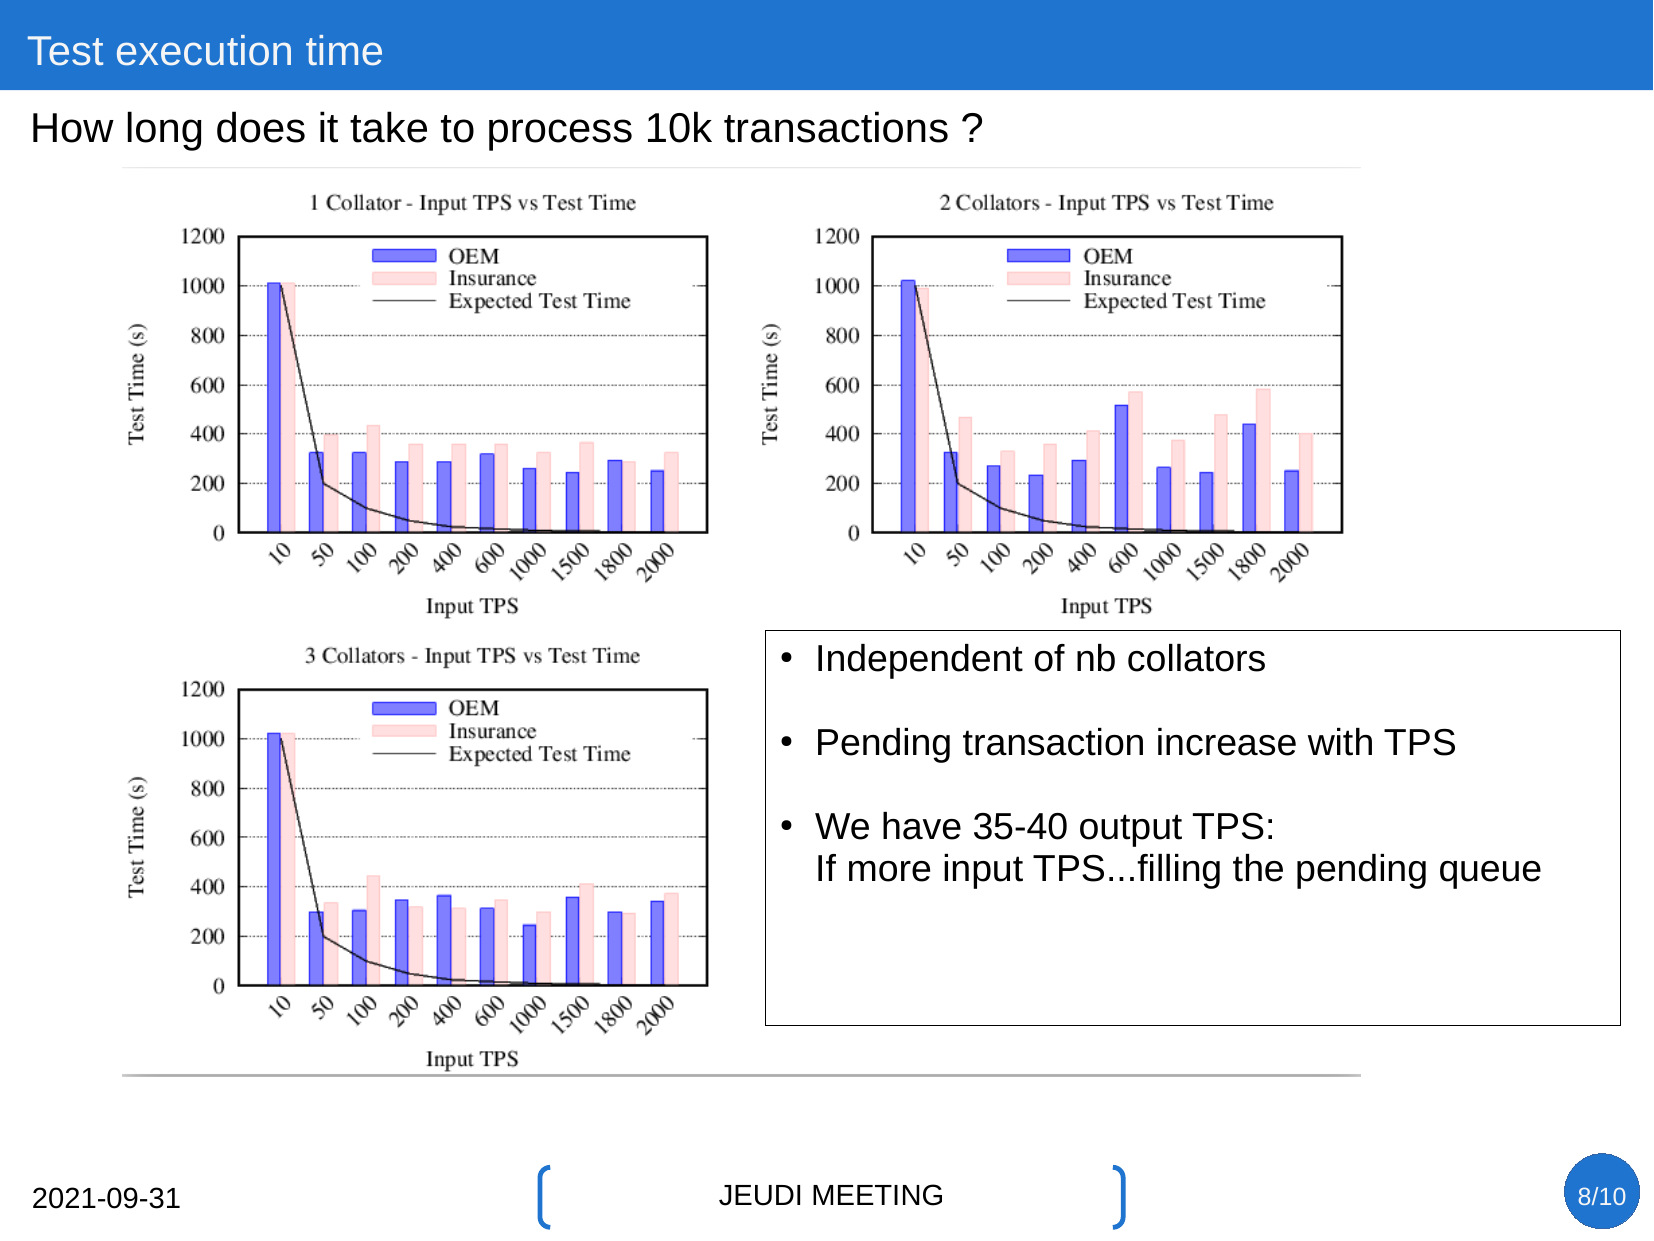

# Test execution time
How long does it take to process 10k transactions ?
Independent of nb collators
Pending transaction increase with TPS
We have 35-40 output TPS:
If more input TPS...filling the pending queue